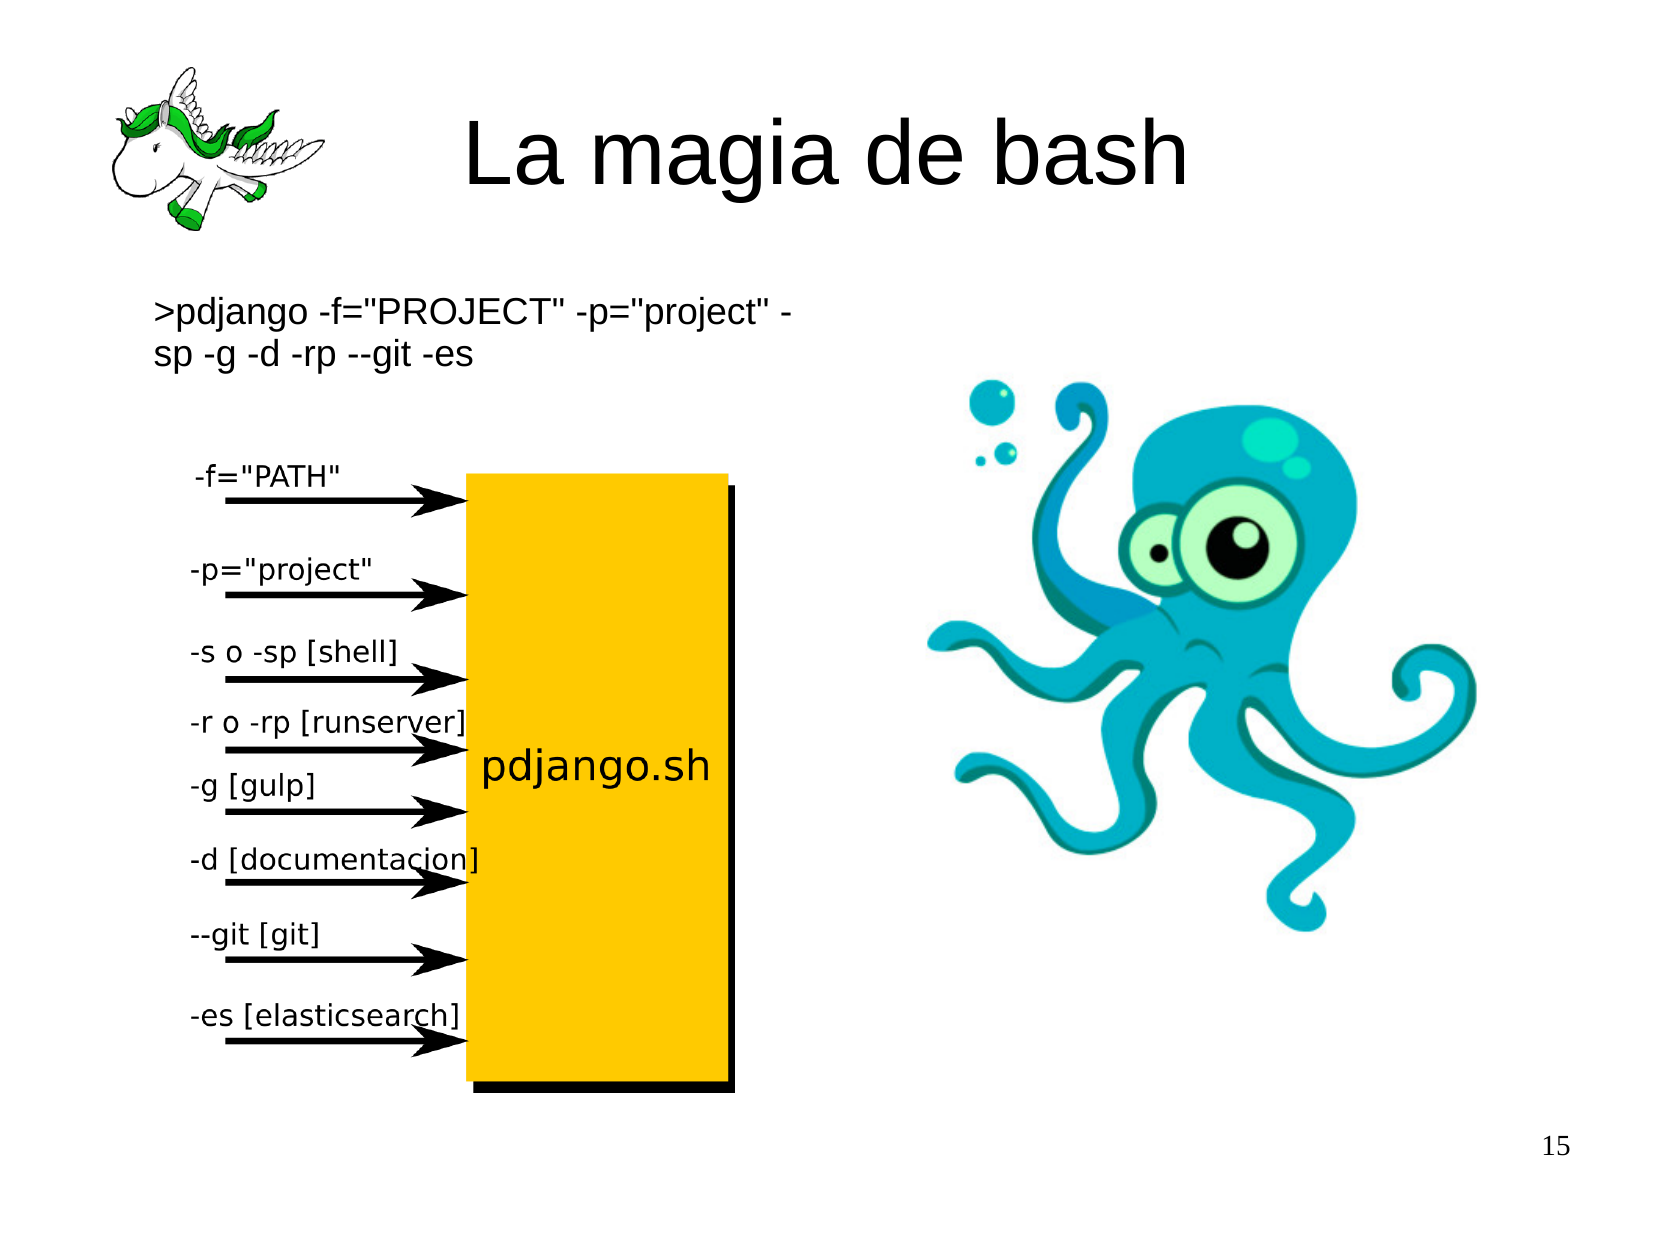

# La magia de bash
>pdjango -f="PROJECT" -p="project" -sp -g -d -rp --git -es
15